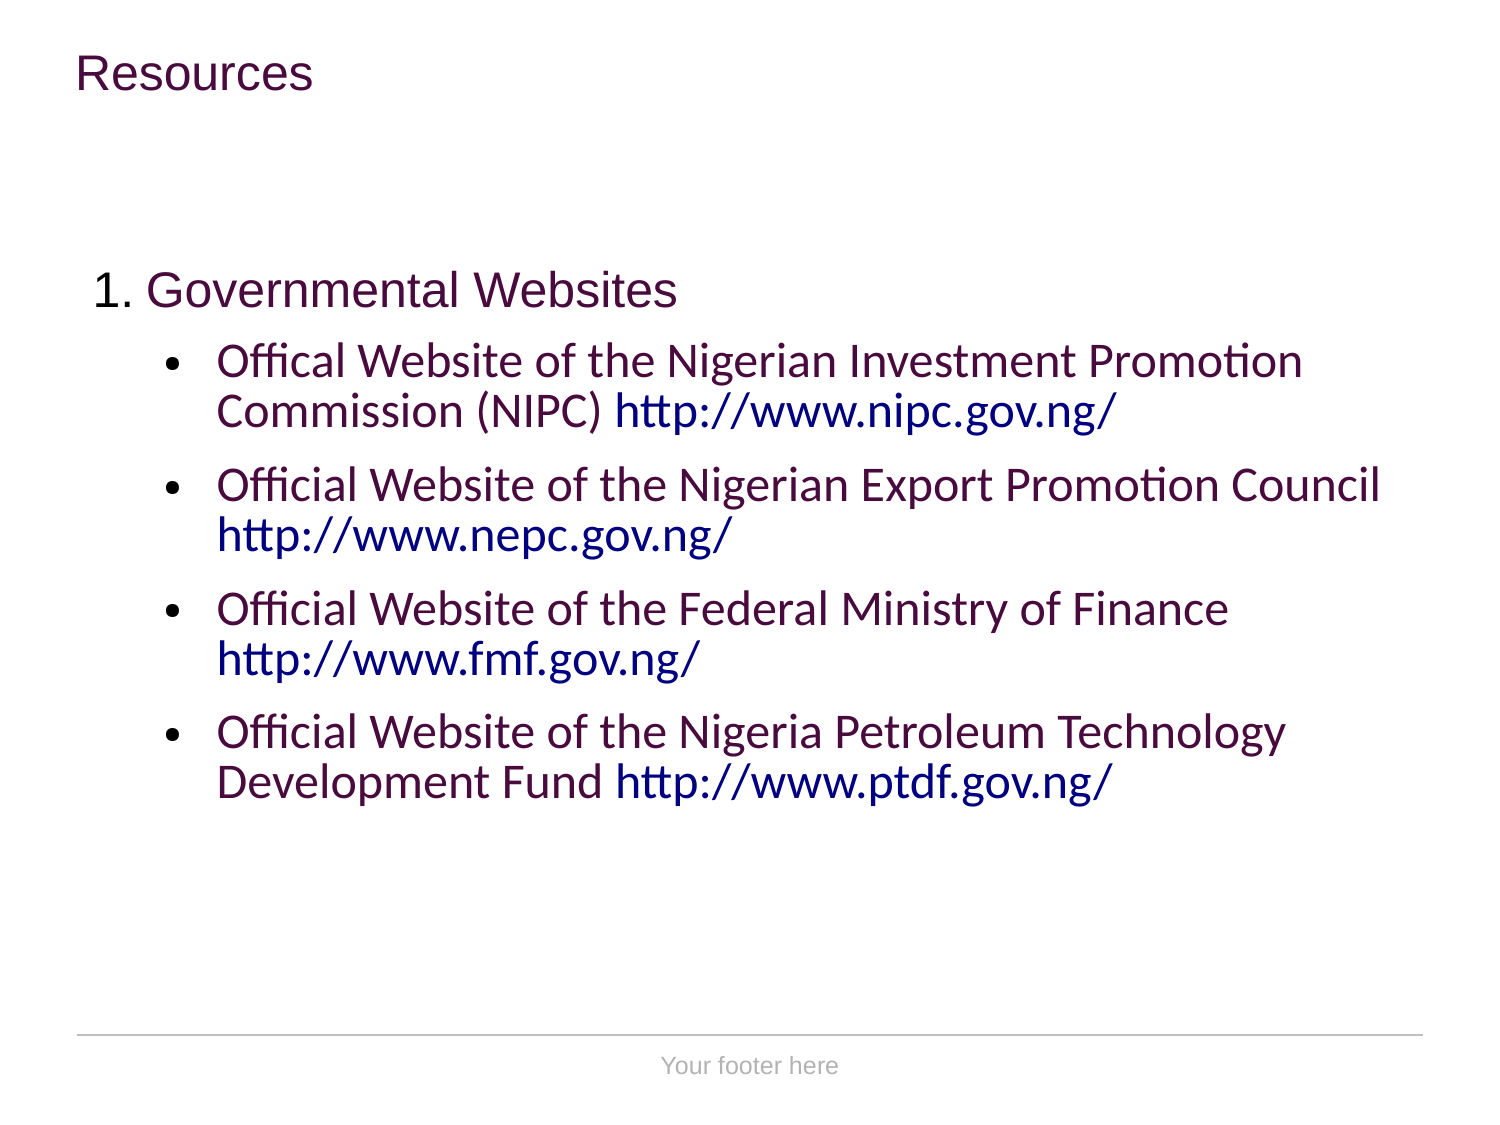

# Resources
Governmental Websites
Offical Website of the Nigerian Investment Promotion Commission (NIPC) http://www.nipc.gov.ng/
Official Website of the Nigerian Export Promotion Council http://www.nepc.gov.ng/
Official Website of the Federal Ministry of Finance http://www.fmf.gov.ng/
Official Website of the Nigeria Petroleum Technology Development Fund http://www.ptdf.gov.ng/
Nigerian Oil Fields